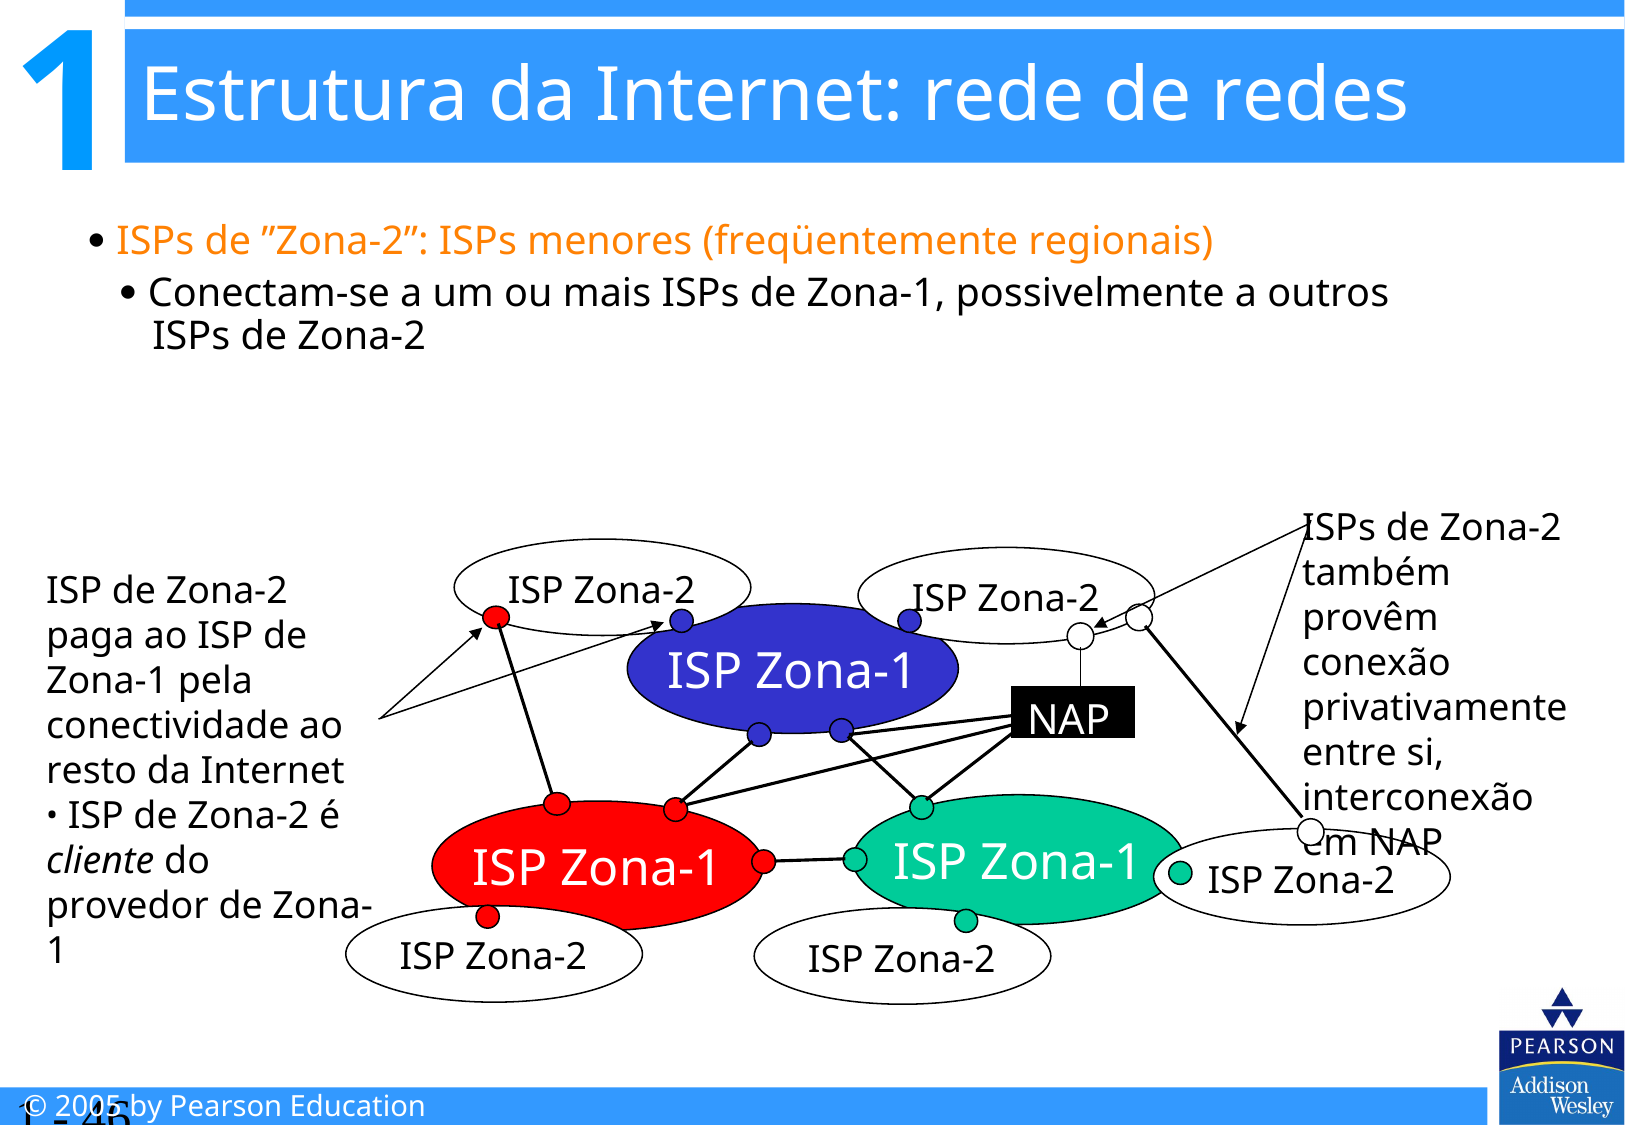

Estrutura da Internet: rede de redes
#  ISPs de ”Zona-2”: ISPs menores (freqüentemente regionais)
 Conectam-se a um ou mais ISPs de Zona-1, possivelmente a outros ISPs de Zona-2
ISPs de Zona-2 também provêm conexão privativamente entre si, interconexão em NAP
ISP Zona-2
ISP Zona-2
ISP Zona-2
ISP Zona-2
ISP Zona-2
ISP de Zona-2 paga ao ISP de Zona-1 pela conectividade ao resto da Internet
 ISP de Zona-2 é cliente do provedor de Zona-1
ISP Zona-1
NAP
ISP Zona-1
ISP Zona-1
46